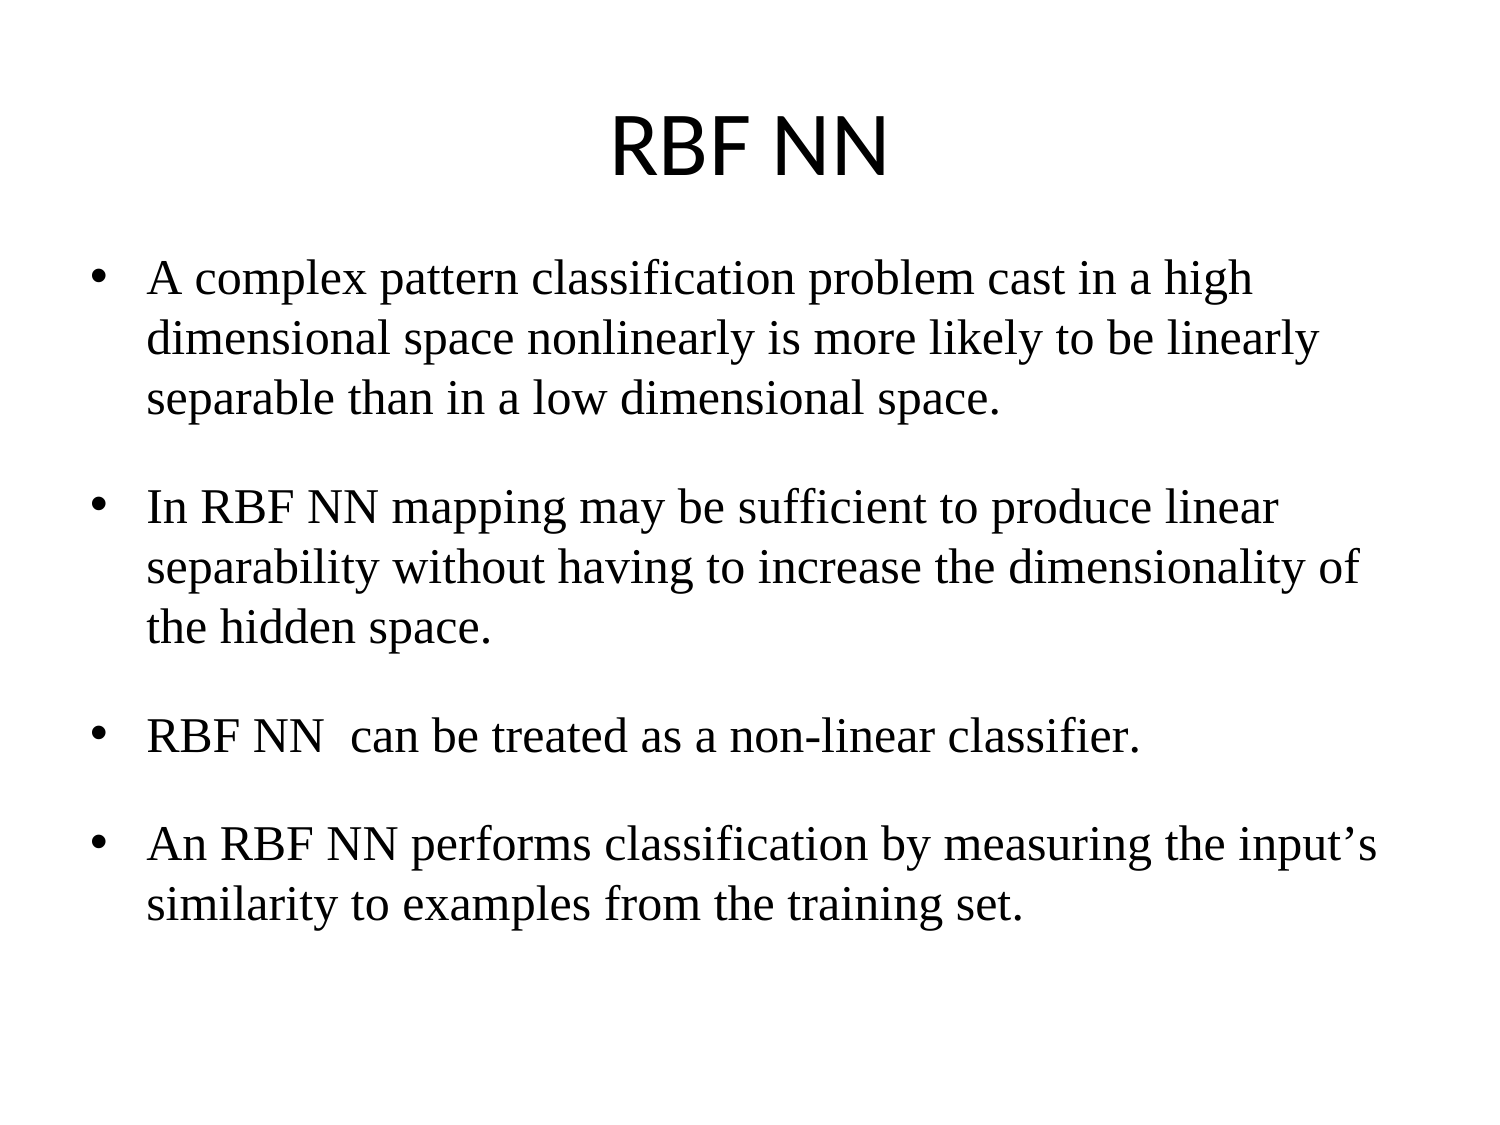

# RBF NN
A complex pattern classification problem cast in a high dimensional space nonlinearly is more likely to be linearly separable than in a low dimensional space.
In RBF NN mapping may be sufficient to produce linear separability without having to increase the dimensionality of the hidden space.
RBF NN can be treated as a non-linear classifier.
An RBF NN performs classification by measuring the input’s similarity to examples from the training set.